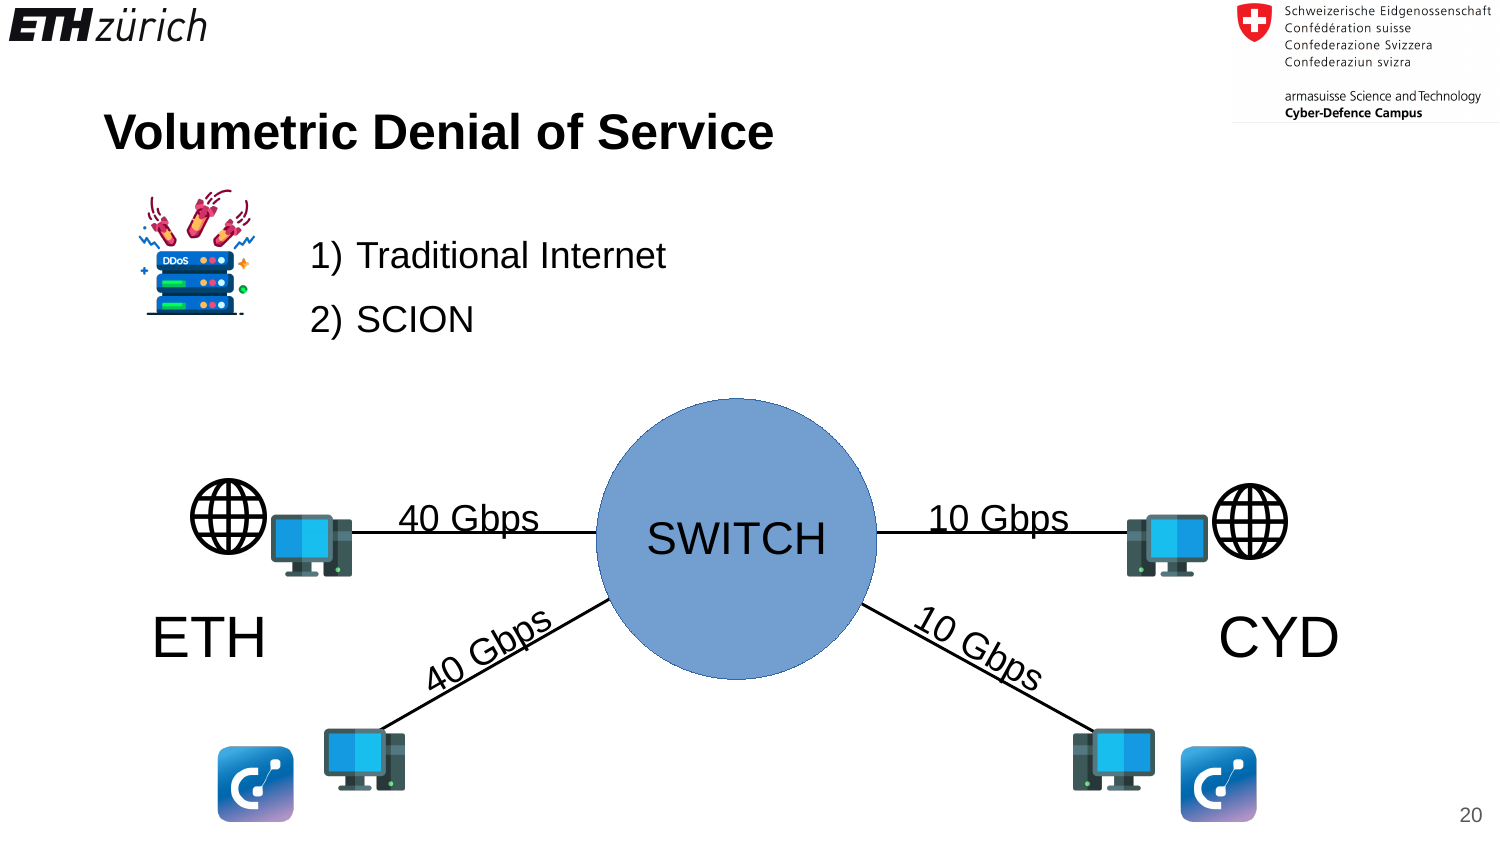

Volumetric Denial of Service
 Traditional Internet
 SCION
SWITCH
40 Gbps
10 Gbps
ETH
CYD
40 Gbps
10 Gbps
20